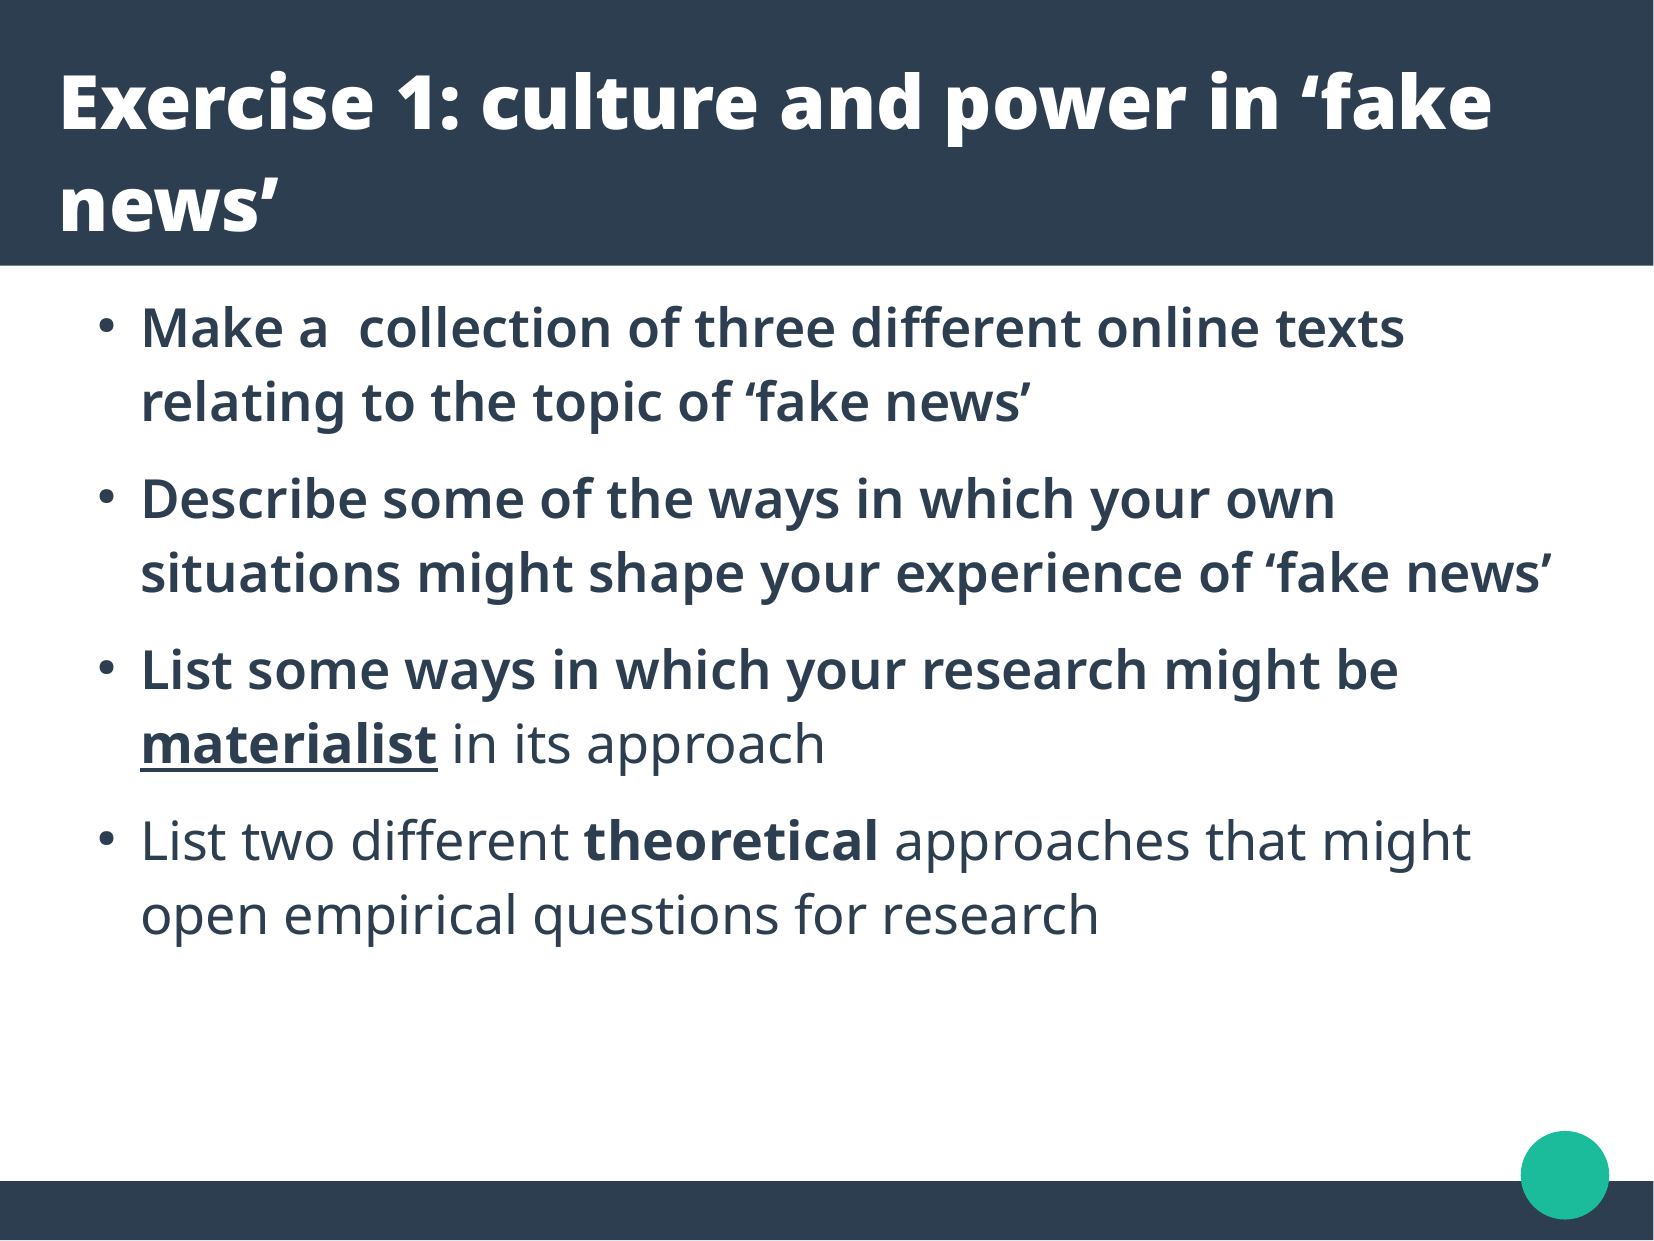

# Exercise 1: culture and power in ‘fake news’
Make a collection of three different online texts relating to the topic of ‘fake news’
Describe some of the ways in which your own situations might shape your experience of ‘fake news’
List some ways in which your research might be materialist in its approach
List two different theoretical approaches that might open empirical questions for research